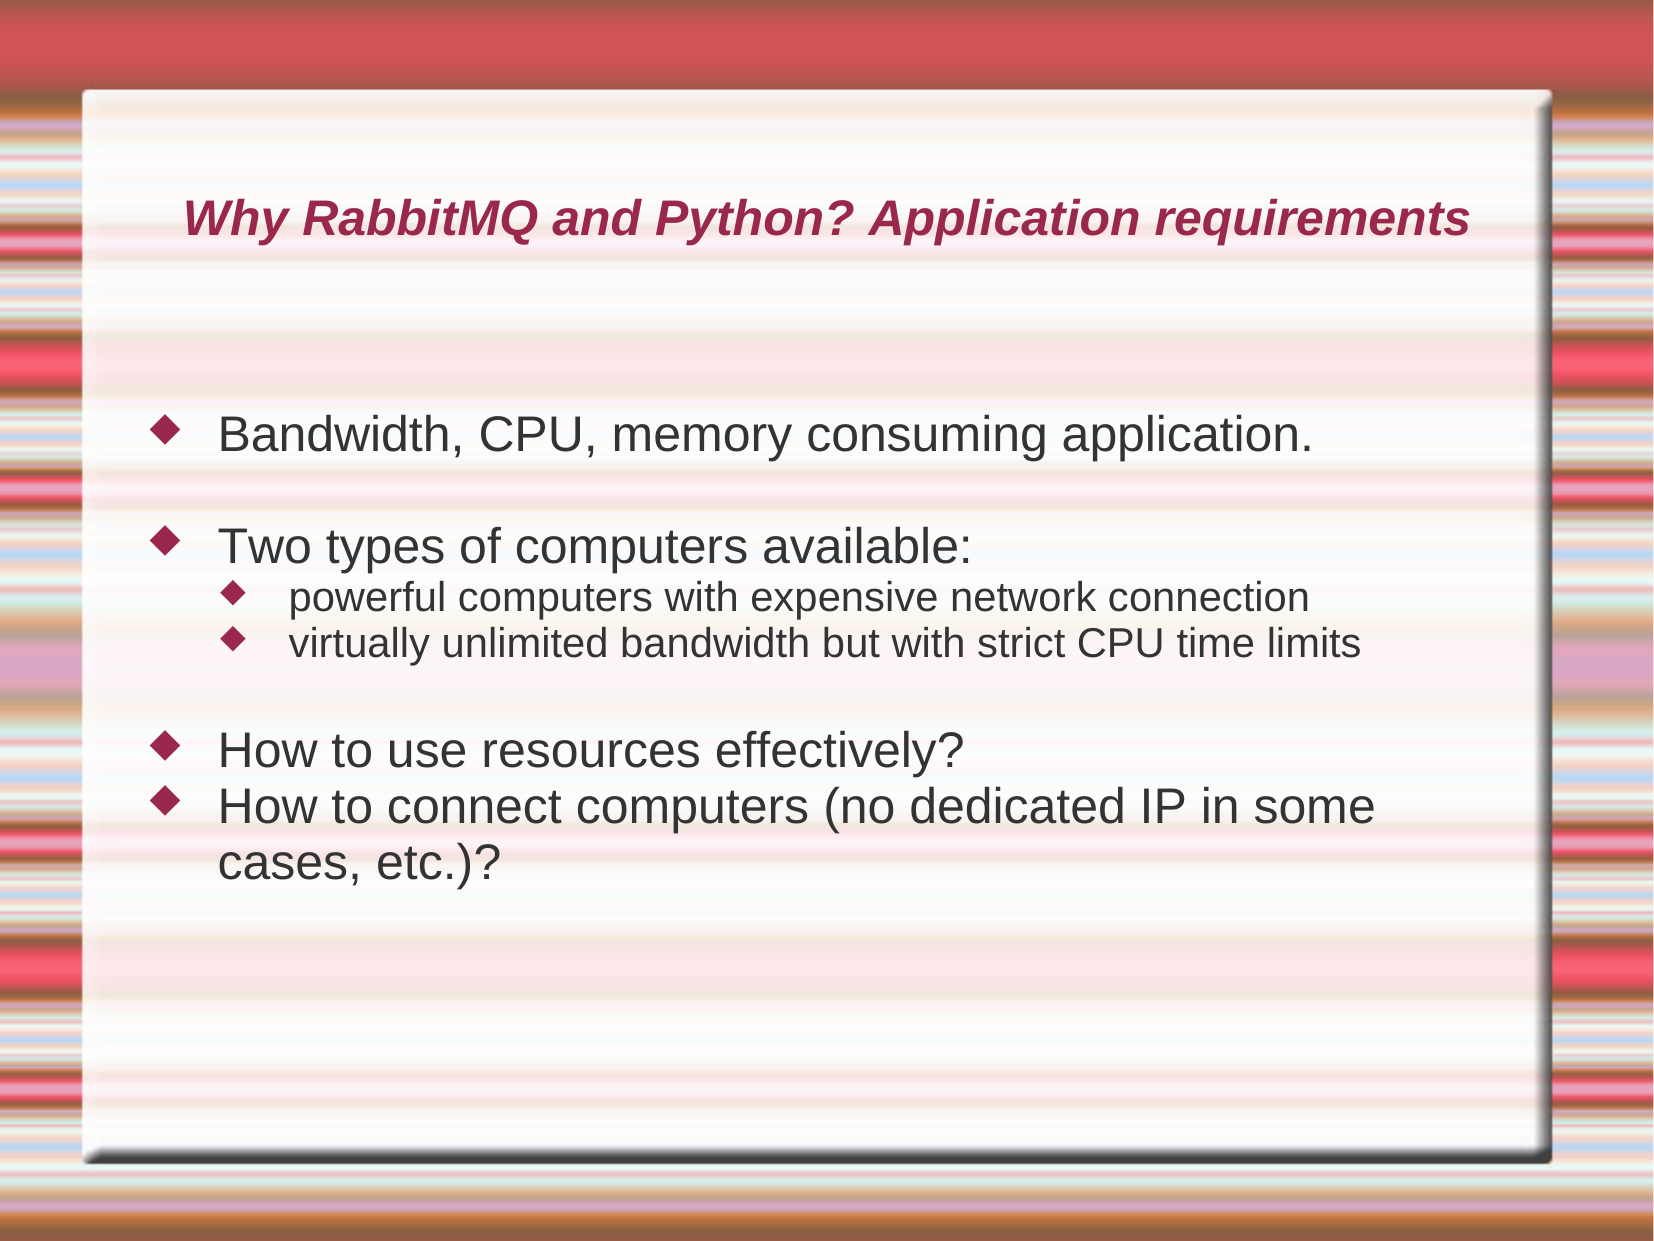

# Why RabbitMQ and Python? Application requirements
Bandwidth, CPU, memory consuming application.
Two types of computers available:
powerful computers with expensive network connection
virtually unlimited bandwidth but with strict CPU time limits
How to use resources effectively?
How to connect computers (no dedicated IP in some cases, etc.)?